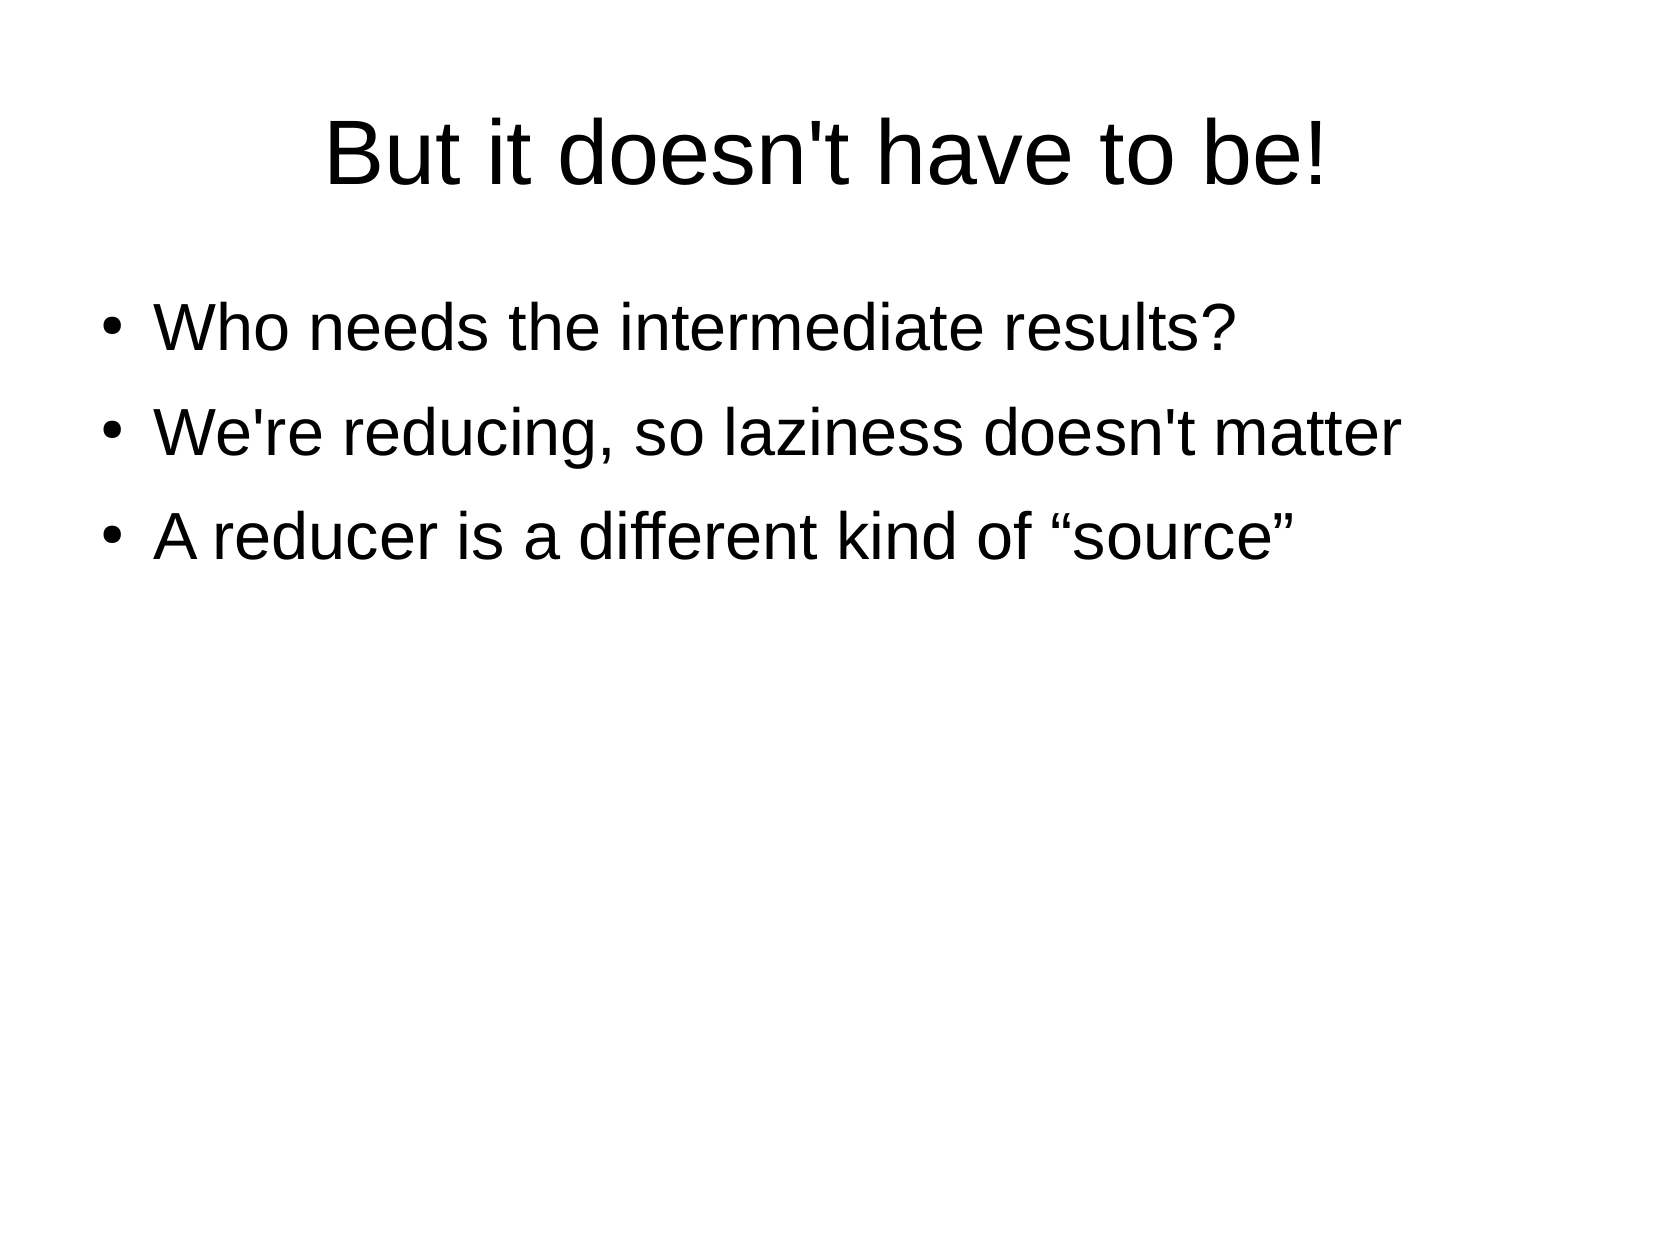

# But it doesn't have to be!
Who needs the intermediate results?
We're reducing, so laziness doesn't matter
A reducer is a different kind of “source”